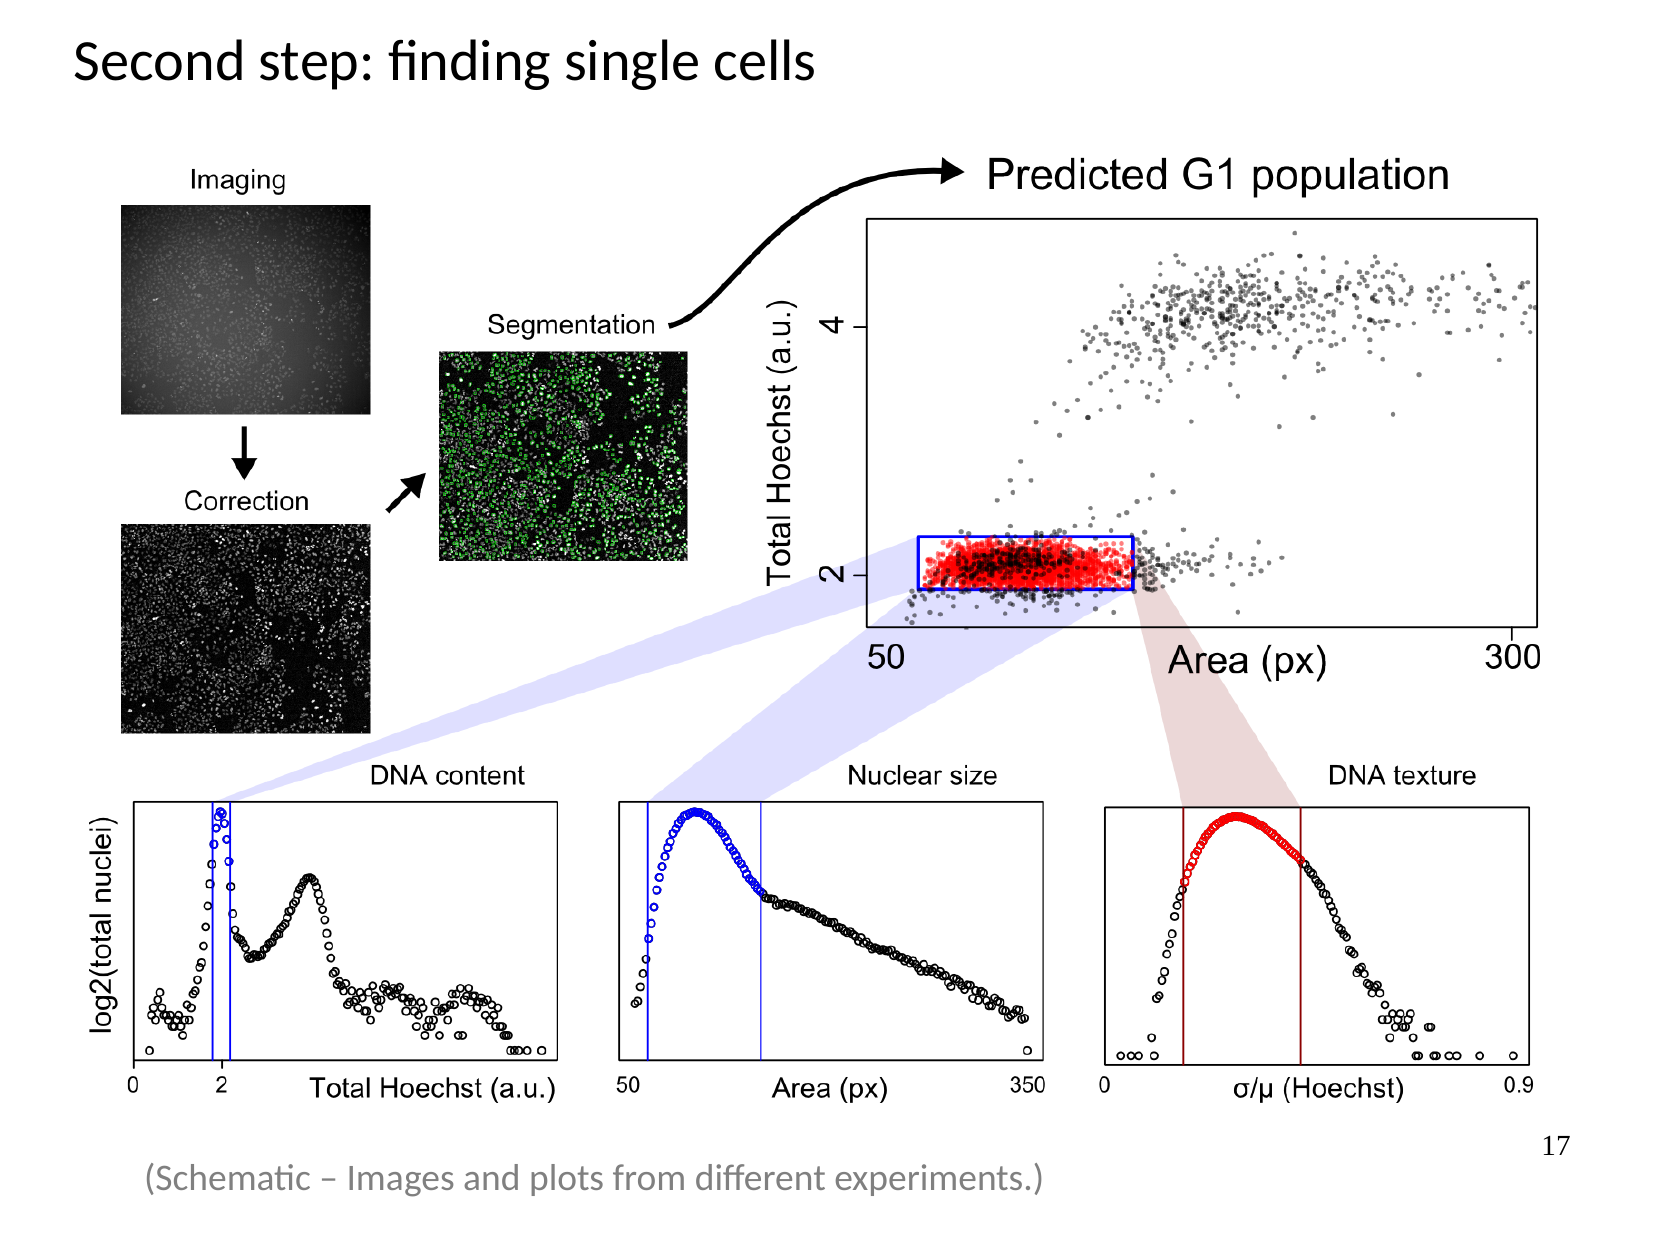

Second step: finding single cells
17
(Schematic – Images and plots from different experiments.)